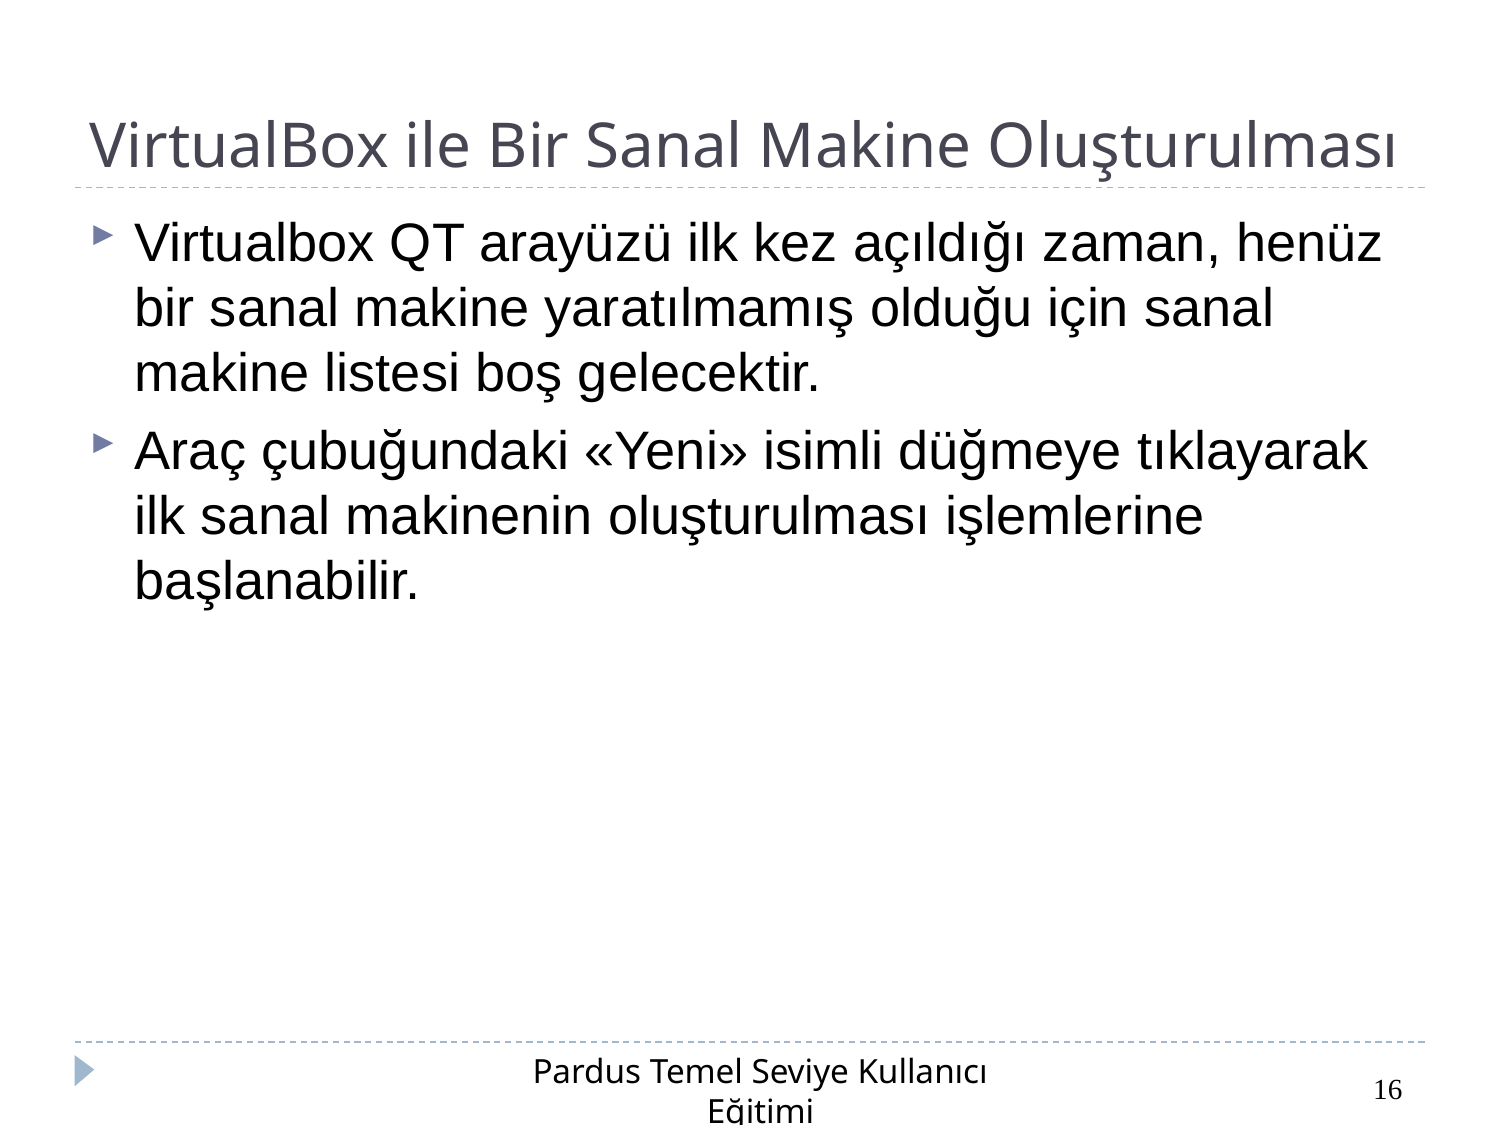

# VirtualBox ile Bir Sanal Makine Oluşturulması
Virtualbox QT arayüzü ilk kez açıldığı zaman, henüz bir sanal makine yaratılmamış olduğu için sanal makine listesi boş gelecektir.
Araç çubuğundaki «Yeni» isimli düğmeye tıklayarak ilk sanal makinenin oluşturulması işlemlerine başlanabilir.